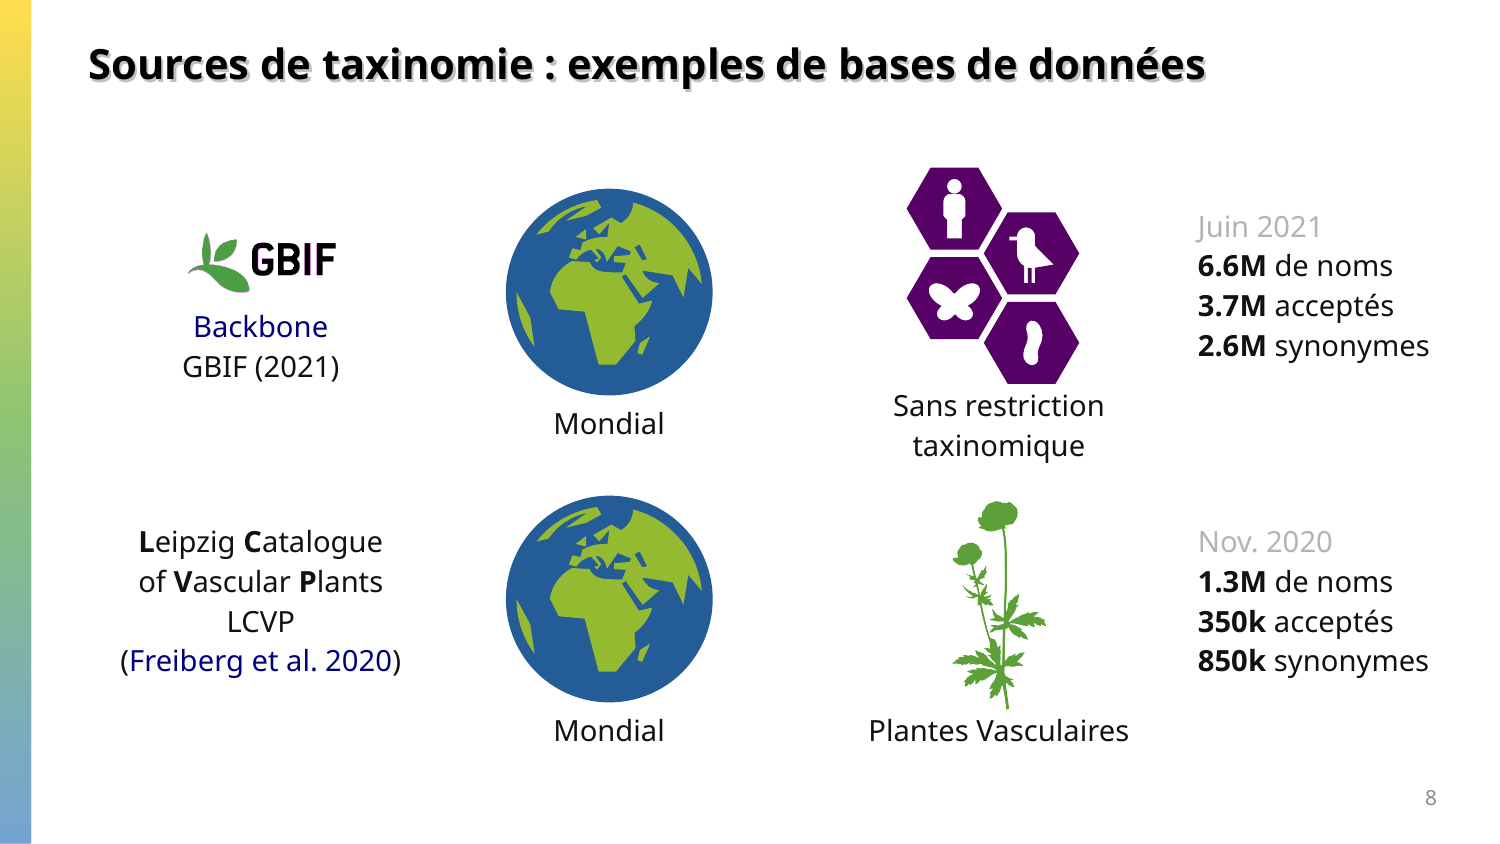

# Sources de taxinomie : exemples de bases de données
Mondial
Backbone
GBIF (2021)
Juin 2021
6.6M de noms
3.7M acceptés
2.6M synonymes
Sans restriction taxinomique
Mondial
Plantes Vasculaires
Leipzig Catalogue
of Vascular Plants
LCVP
(Freiberg et al. 2020)
Nov. 2020
1.3M de noms
350k acceptés
850k synonymes